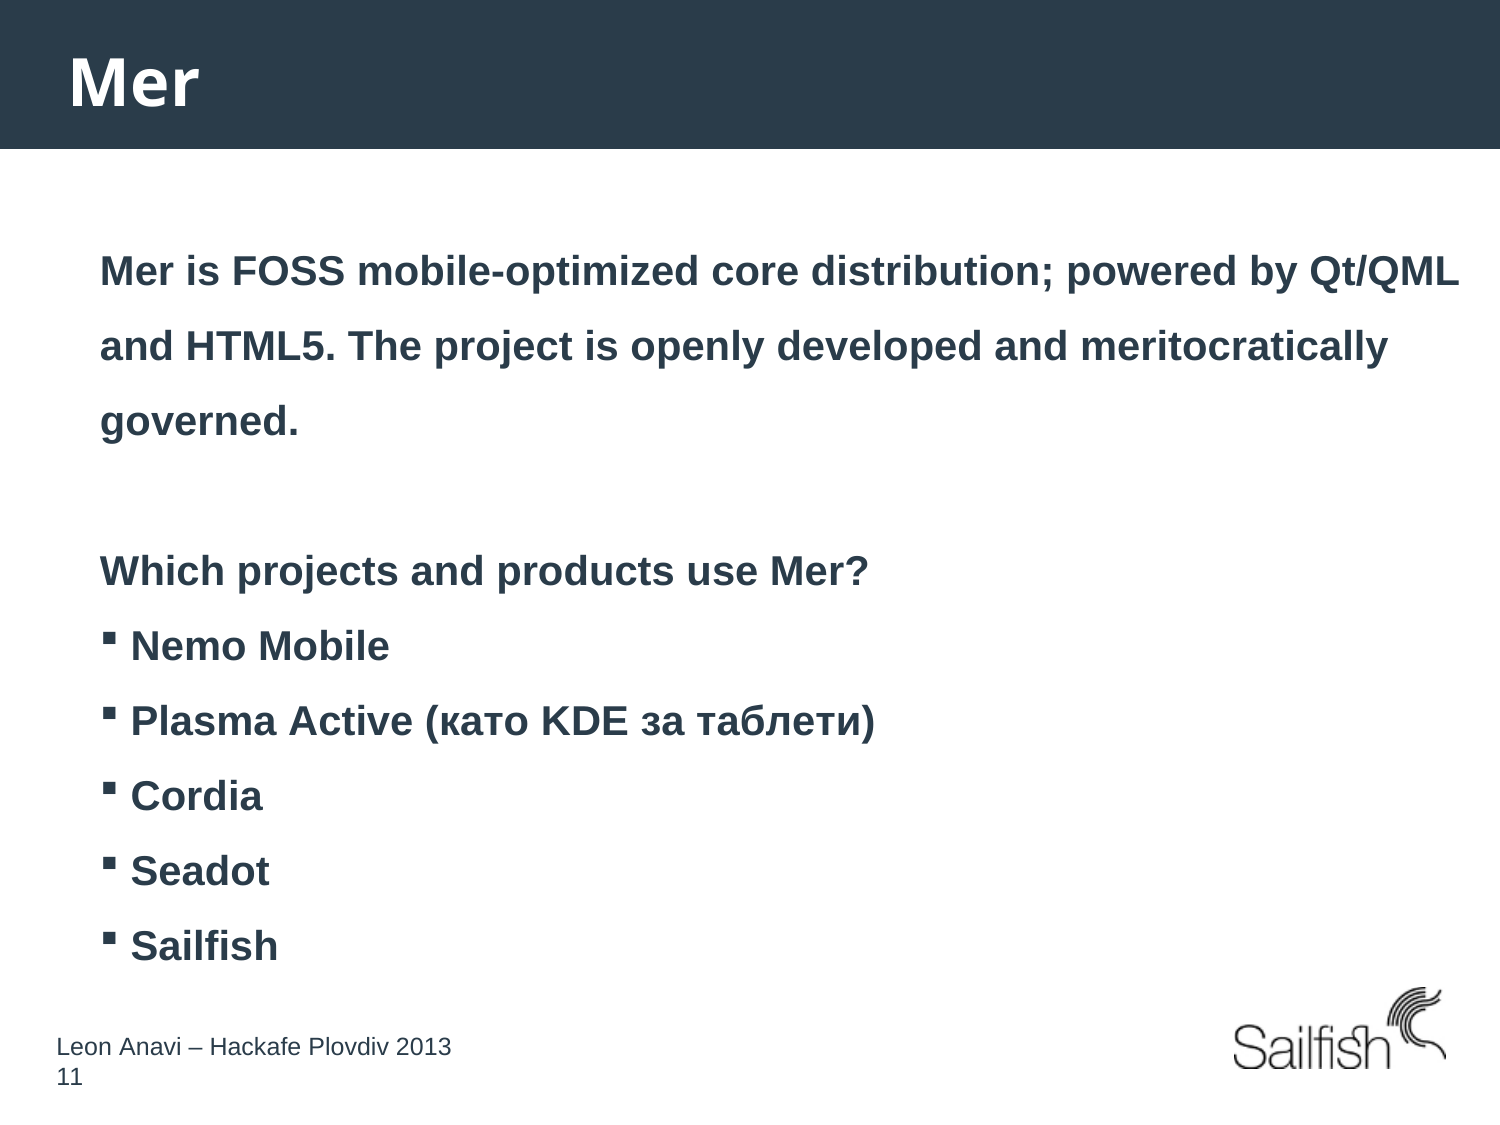

Mer
Mer is FOSS mobile-optimized core distribution; powered by Qt/QML and HTML5. The project is openly developed and meritocratically governed.
Which projects and products use Mer?
 Nemo Mobile
 Plasma Active (като KDE за таблети)
 Cordia
 Seadot
 Sailfish